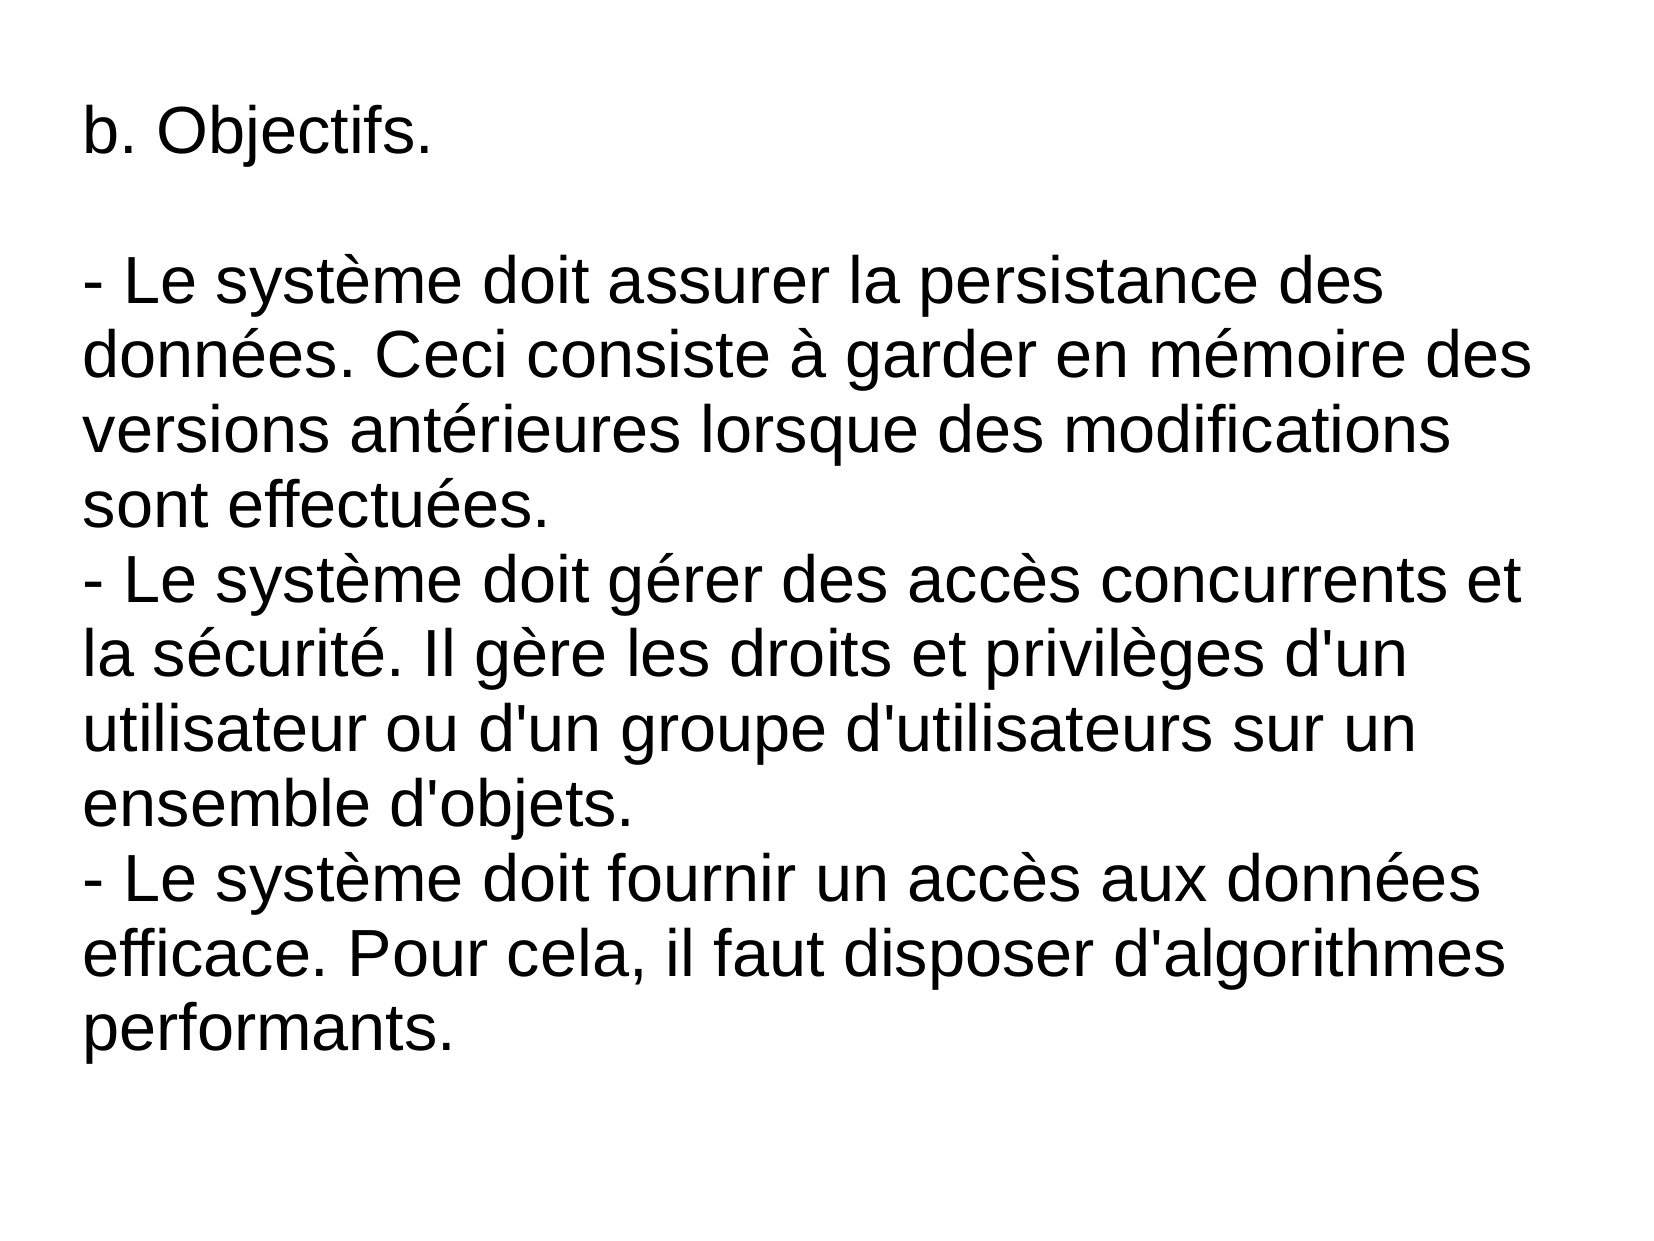

# b. Objectifs.
- Le système doit assurer la persistance des données. Ceci consiste à garder en mémoire des versions antérieures lorsque des modifications sont effectuées.
- Le système doit gérer des accès concurrents et la sécurité. Il gère les droits et privilèges d'un utilisateur ou d'un groupe d'utilisateurs sur un ensemble d'objets.
- Le système doit fournir un accès aux données efficace. Pour cela, il faut disposer d'algorithmes performants.